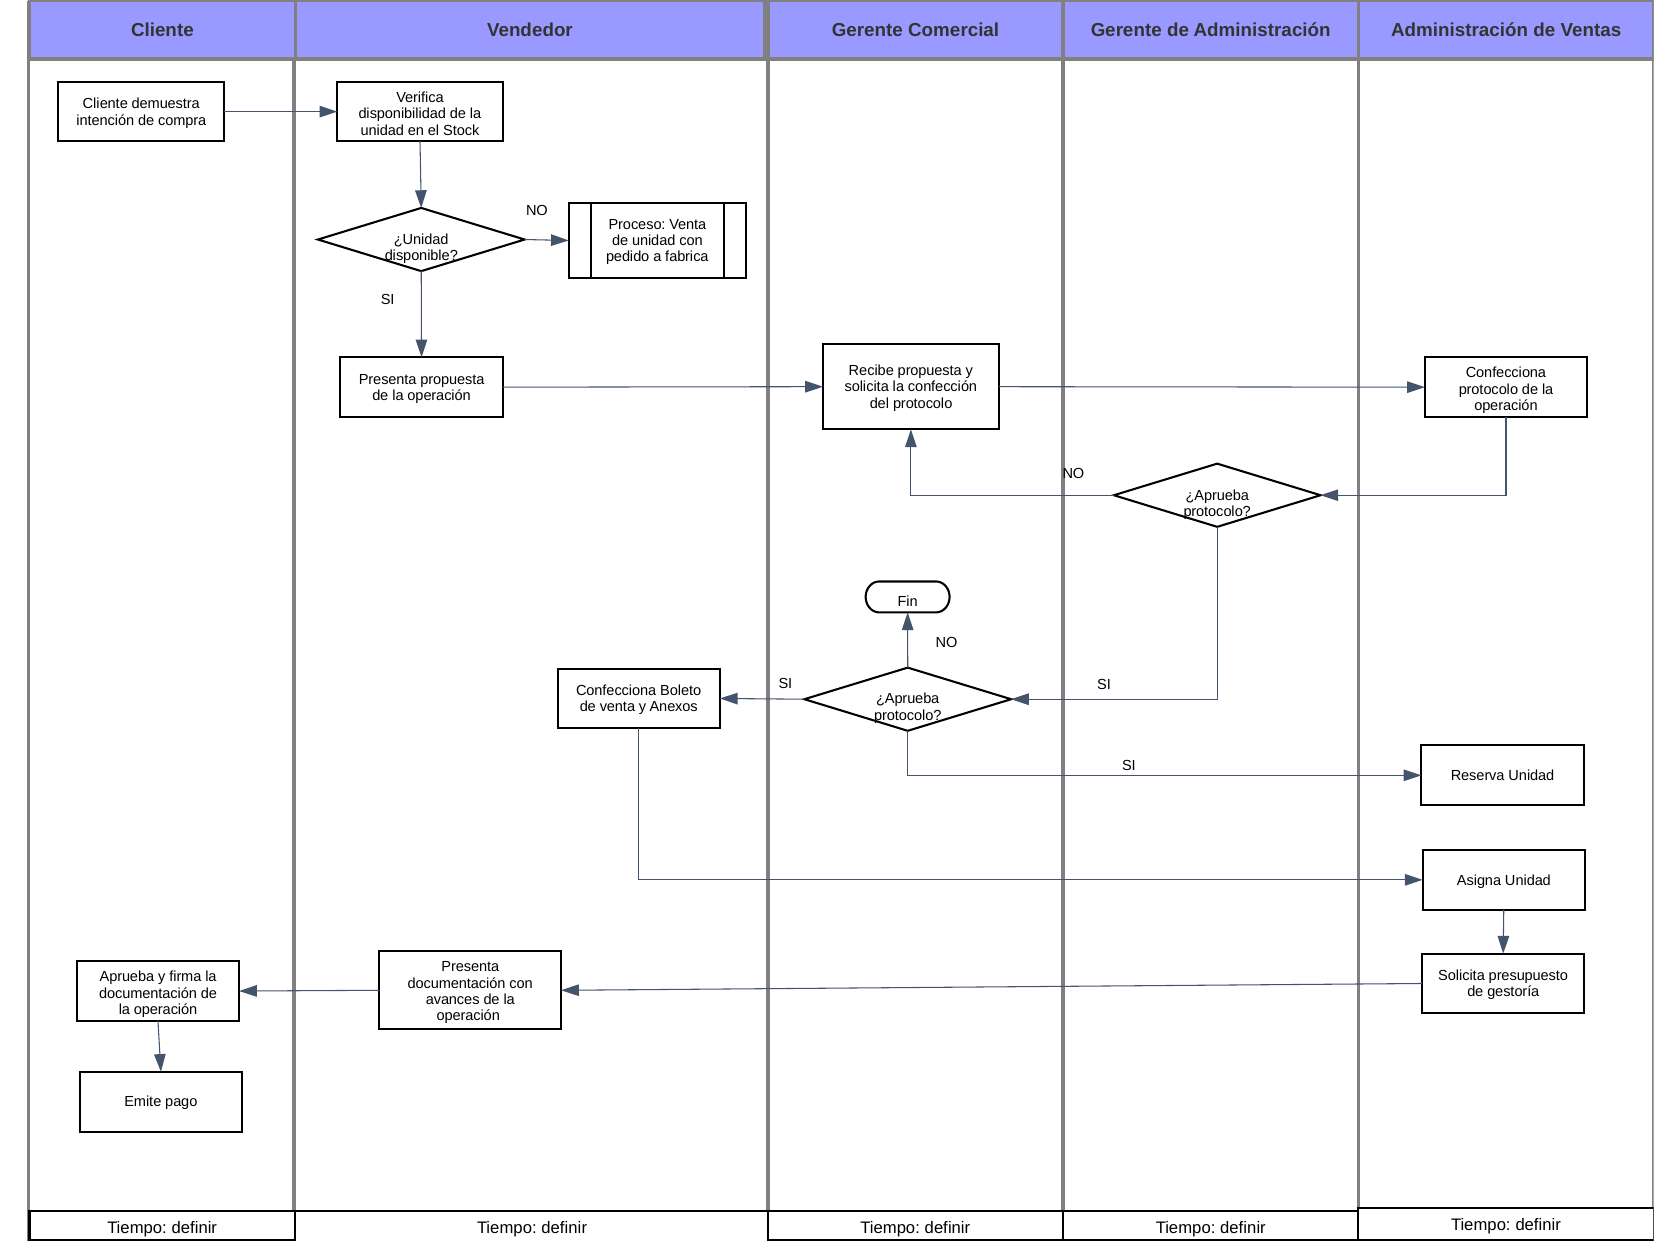

Cliente
Vendedor
Gerente Comercial
Gerente de Administración
Administración de Ventas
Cliente demuestra intención de compra
Verifica disponibilidad de la unidad en el Stock
NO
Proceso: Venta de unidad con pedido a fabrica
¿Unidad disponible?
SI
Recibe propuesta y solicita la confección del protocolo
Presenta propuesta de la operación
Confecciona protocolo de la operación
NO
¿Aprueba protocolo?
Fin
NO
¿Aprueba protocolo?
SI
Confecciona Boleto de venta y Anexos
SI
Reserva Unidad
SI
Asigna Unidad
Presenta documentación con avances de la operación
Solicita presupuesto de gestoría
Aprueba y firma la documentación de la operación
Emite pago
Tiempo: definir
Tiempo: definir
Tiempo: definir
Tiempo: definir
Tiempo: definir